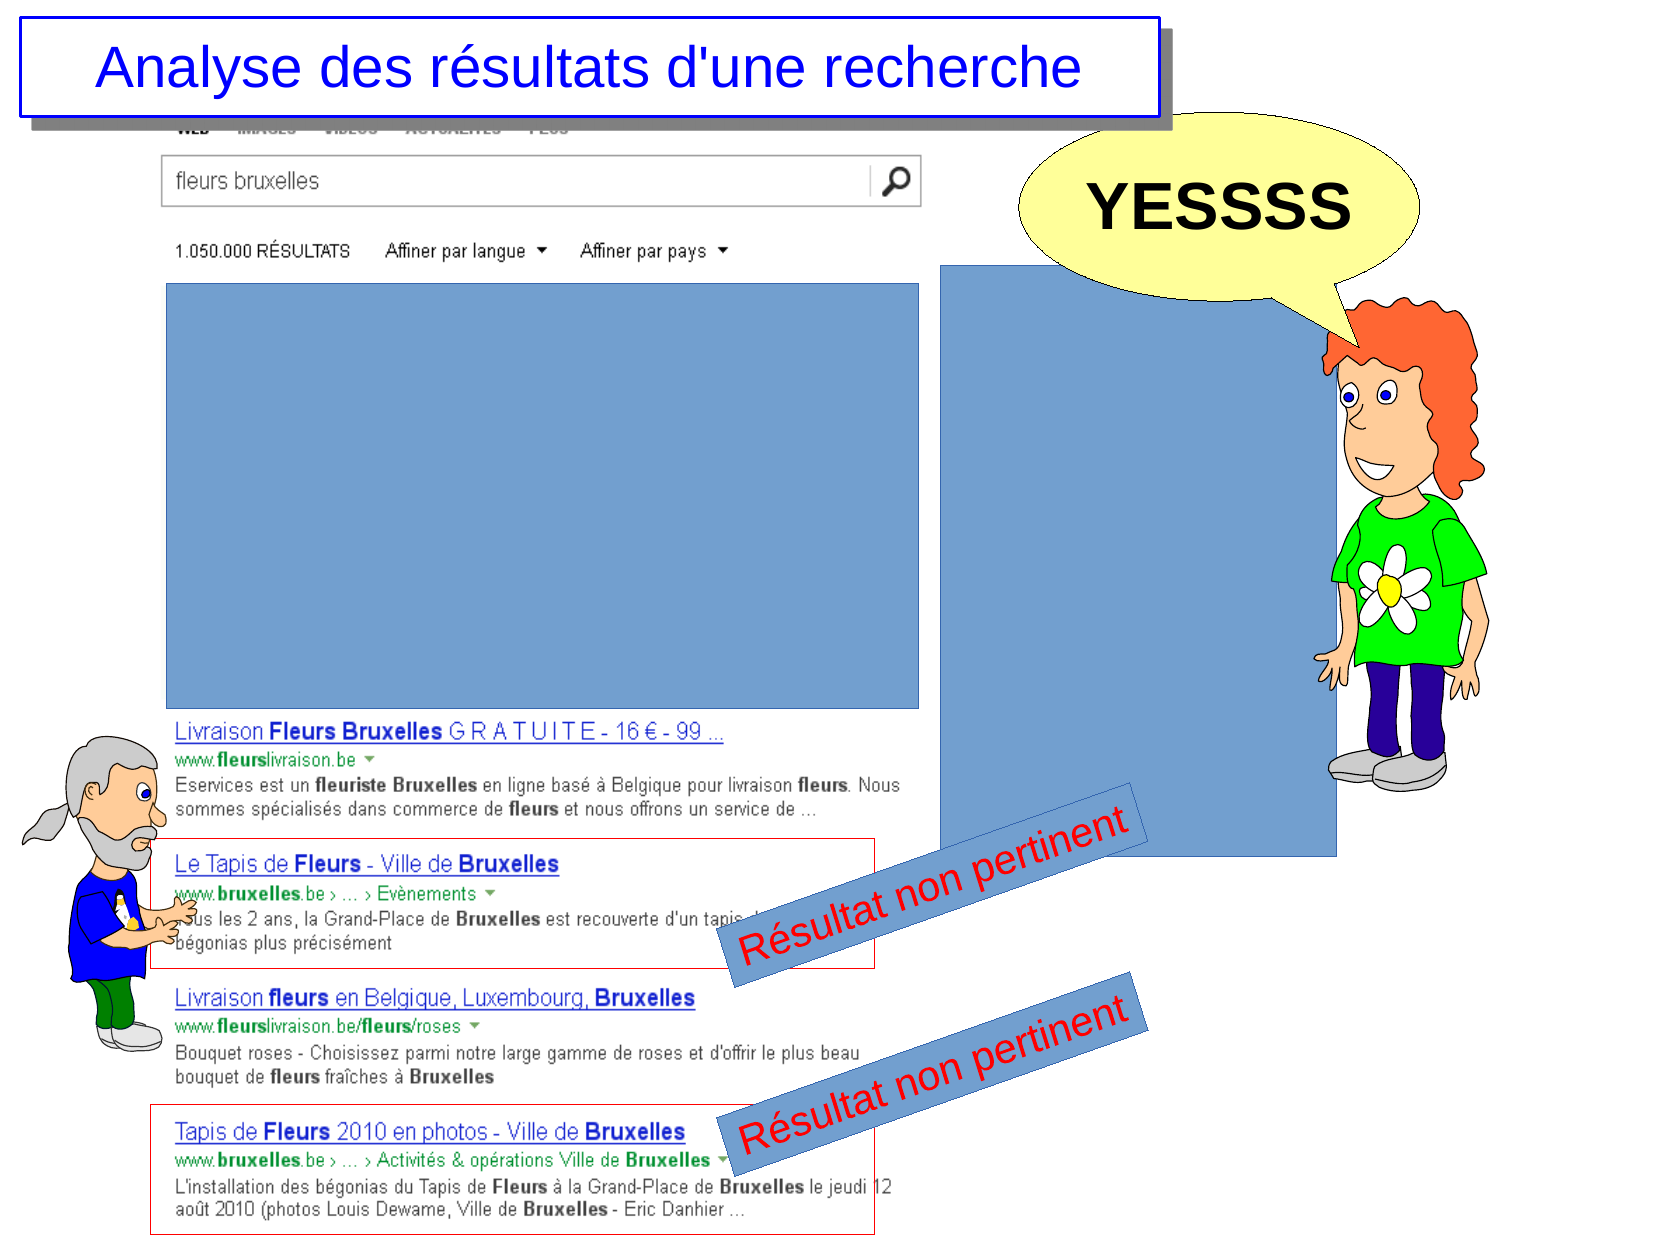

Analyse des résultats d'une recherche
YESSSS
Résultat non pertinent
Résultat non pertinent